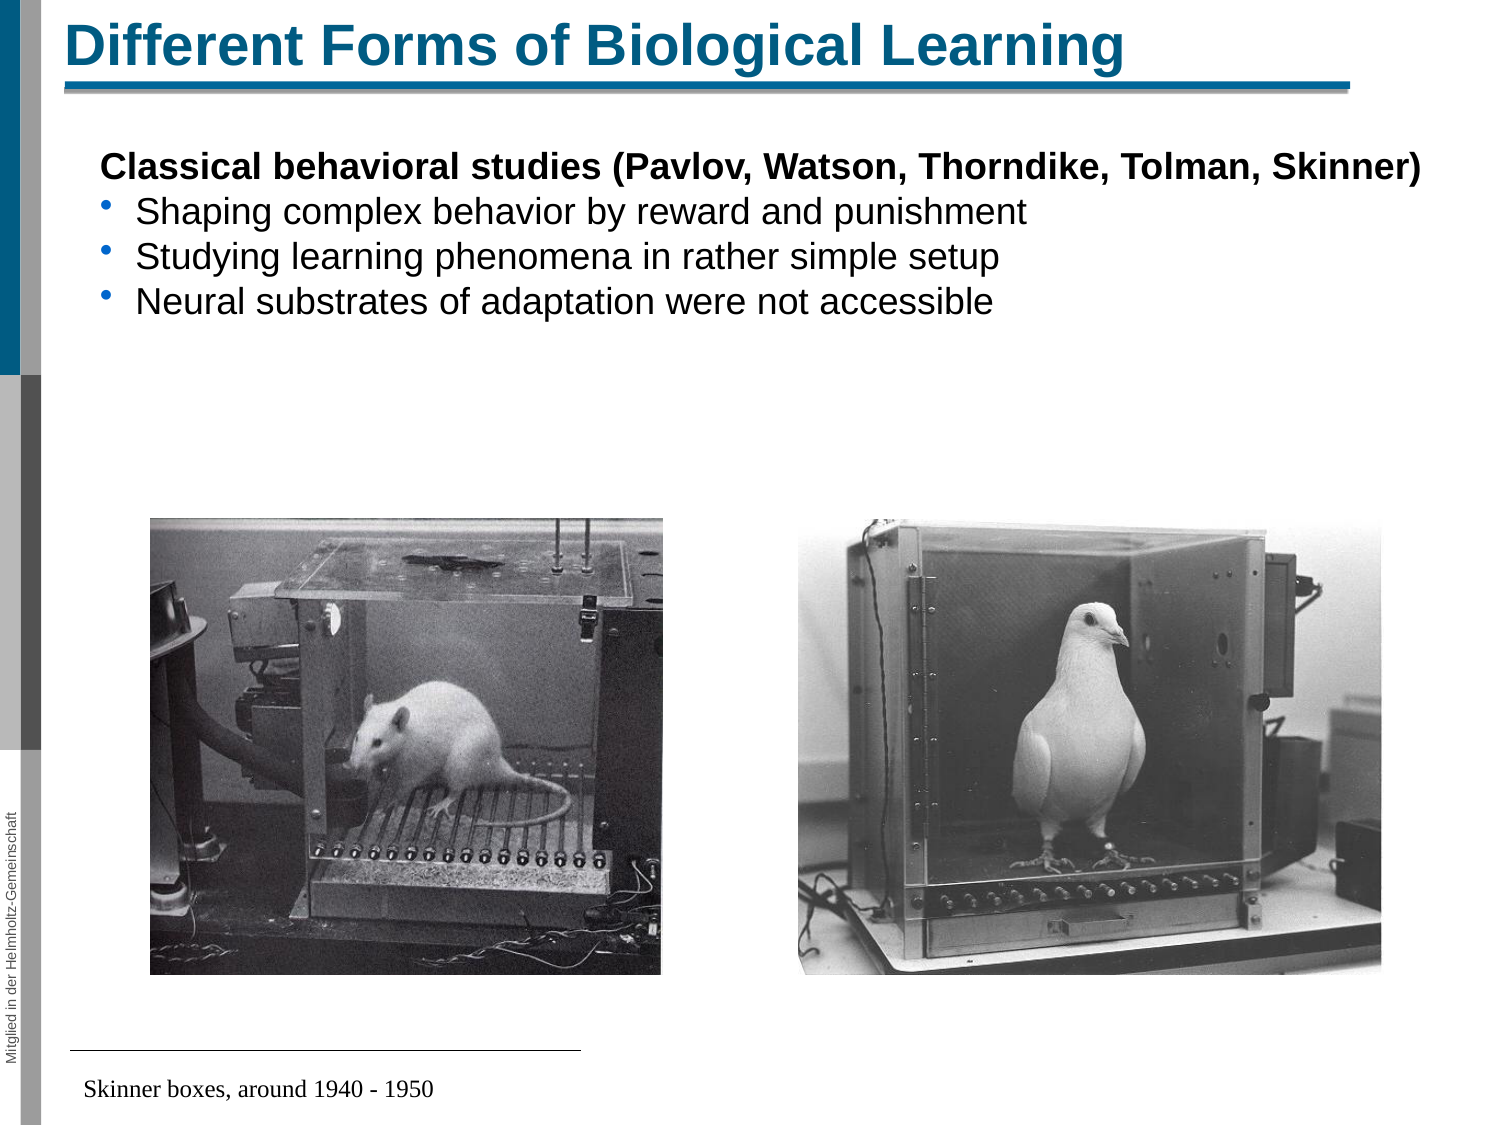

Different Forms of Biological Learning
Classical behavioral studies (Pavlov, Watson, Thorndike, Tolman, Skinner)
Shaping complex behavior by reward and punishment
Studying learning phenomena in rather simple setup
Neural substrates of adaptation were not accessible
Skinner boxes, around 1940 - 1950